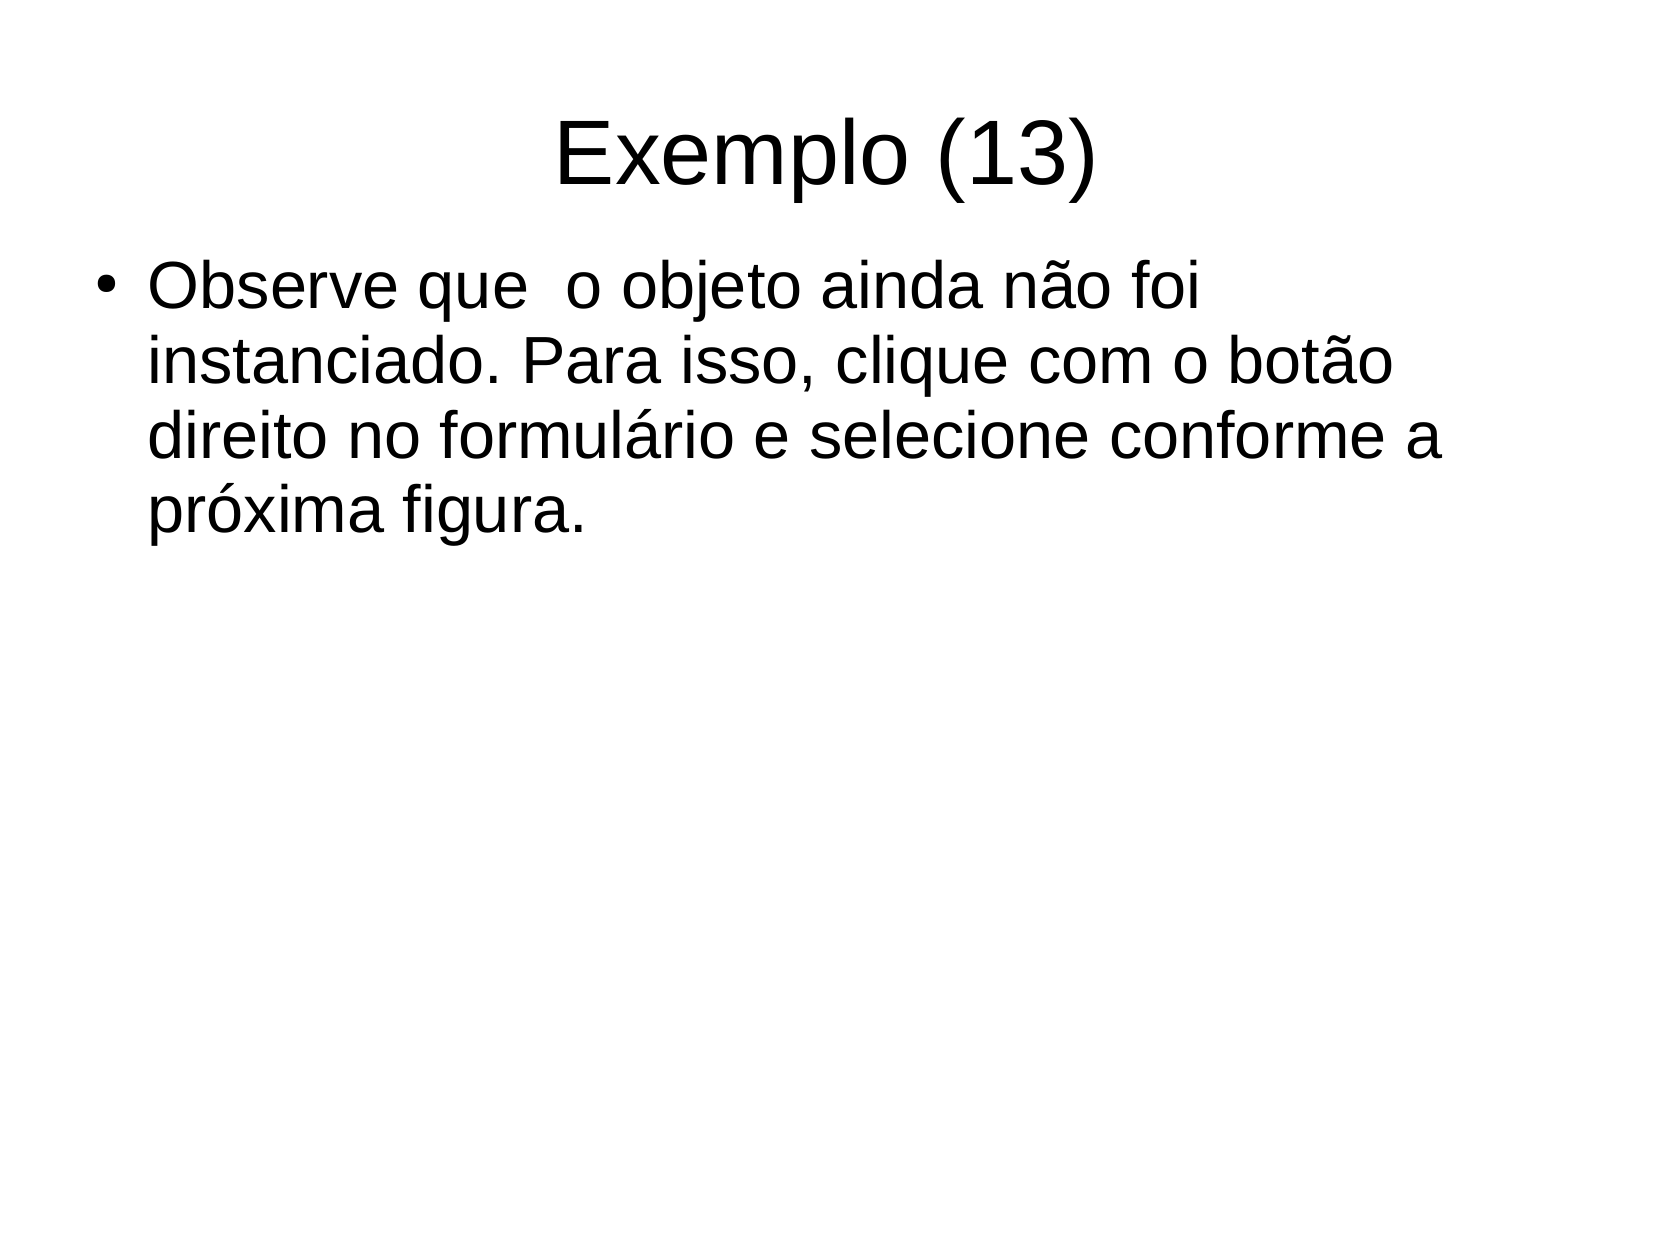

# Exemplo (13)
Observe que o objeto ainda não foi instanciado. Para isso, clique com o botão direito no formulário e selecione conforme a próxima figura.